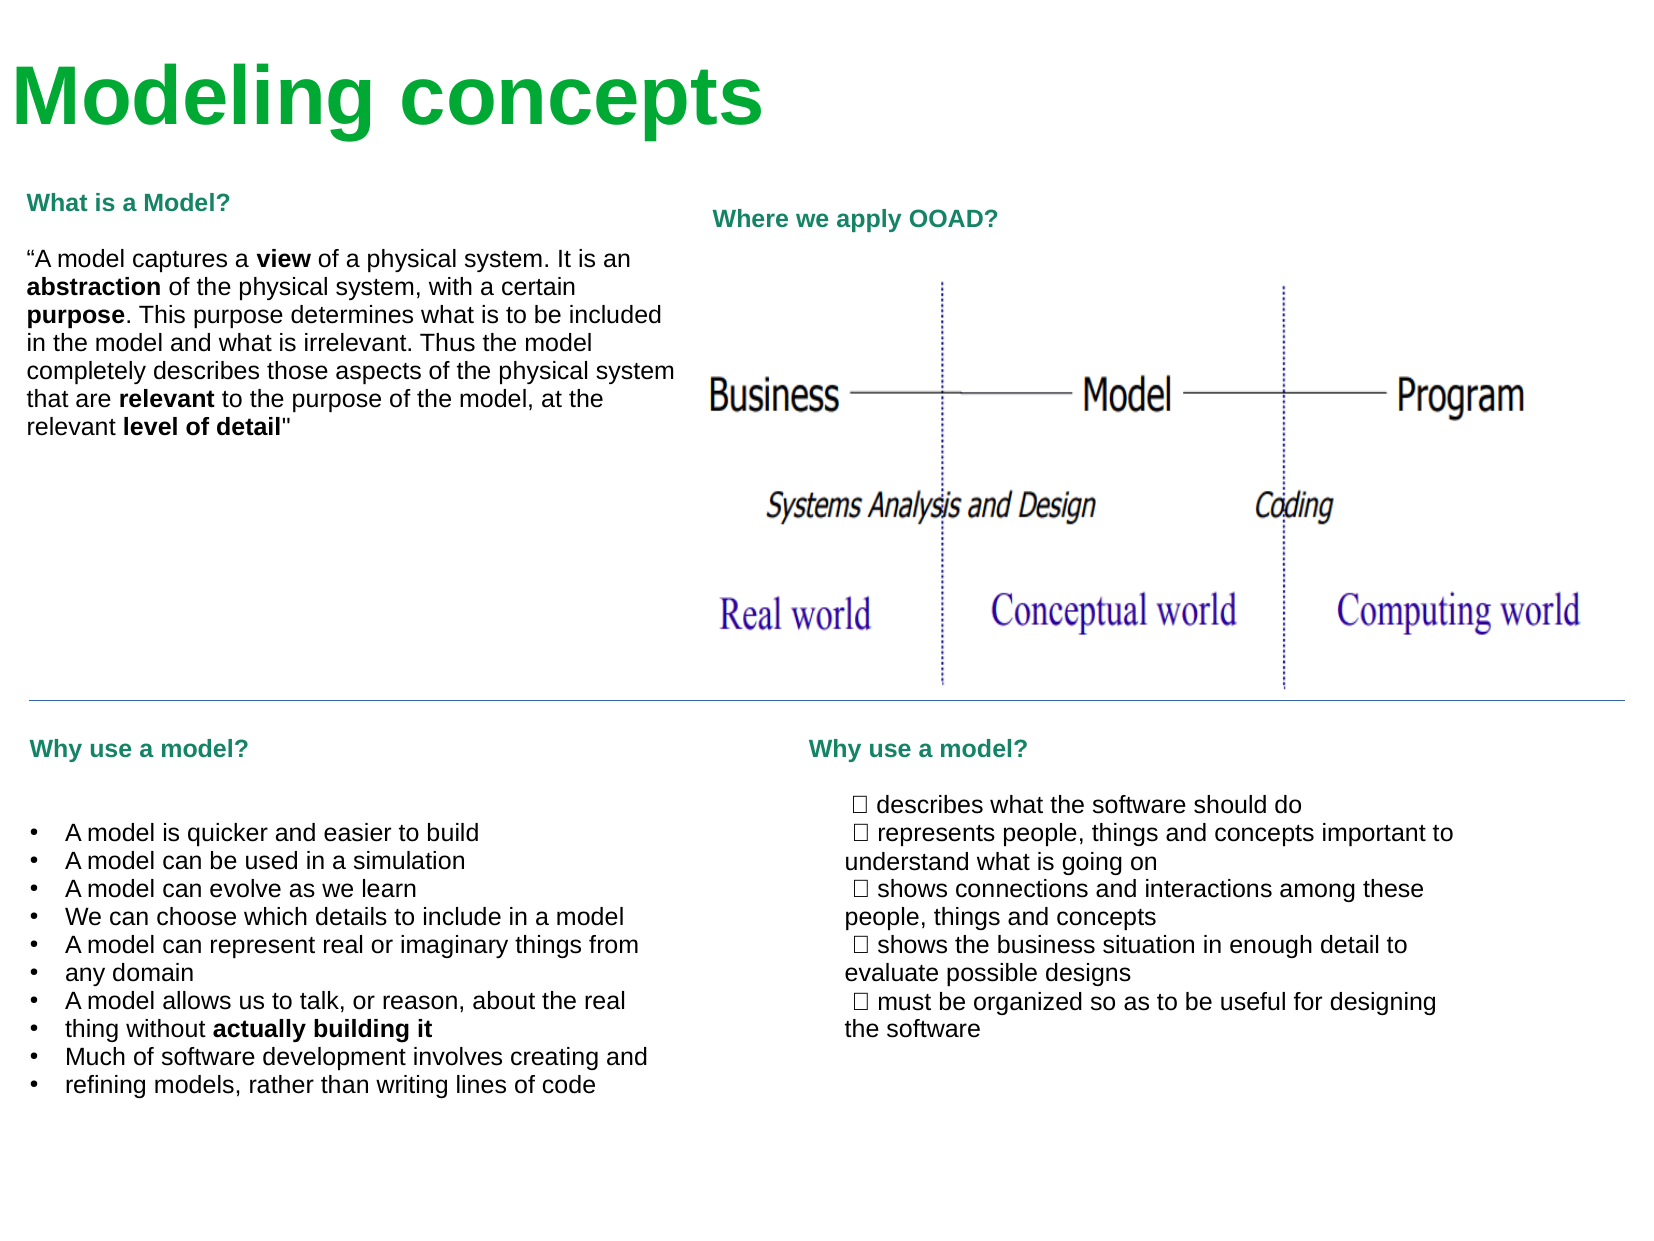

# Modeling concepts
What is a Model?
“A model captures a view of a physical system. It is an
abstraction of the physical system, with a certain
purpose. This purpose determines what is to be included
in the model and what is irrelevant. Thus the model
completely describes those aspects of the physical system
that are relevant to the purpose of the model, at the
relevant level of detail"
Where we apply OOAD?
Why use a model?
A model is quicker and easier to build
A model can be used in a simulation
A model can evolve as we learn
We can choose which details to include in a model
A model can represent real or imaginary things from
any domain
A model allows us to talk, or reason, about the real
thing without actually building it
Much of software development involves creating and
refining models, rather than writing lines of code
Why use a model?
  describes what the software should do
  represents people, things and concepts important to
understand what is going on
  shows connections and interactions among these
people, things and concepts
  shows the business situation in enough detail to
evaluate possible designs
  must be organized so as to be useful for designing
the software